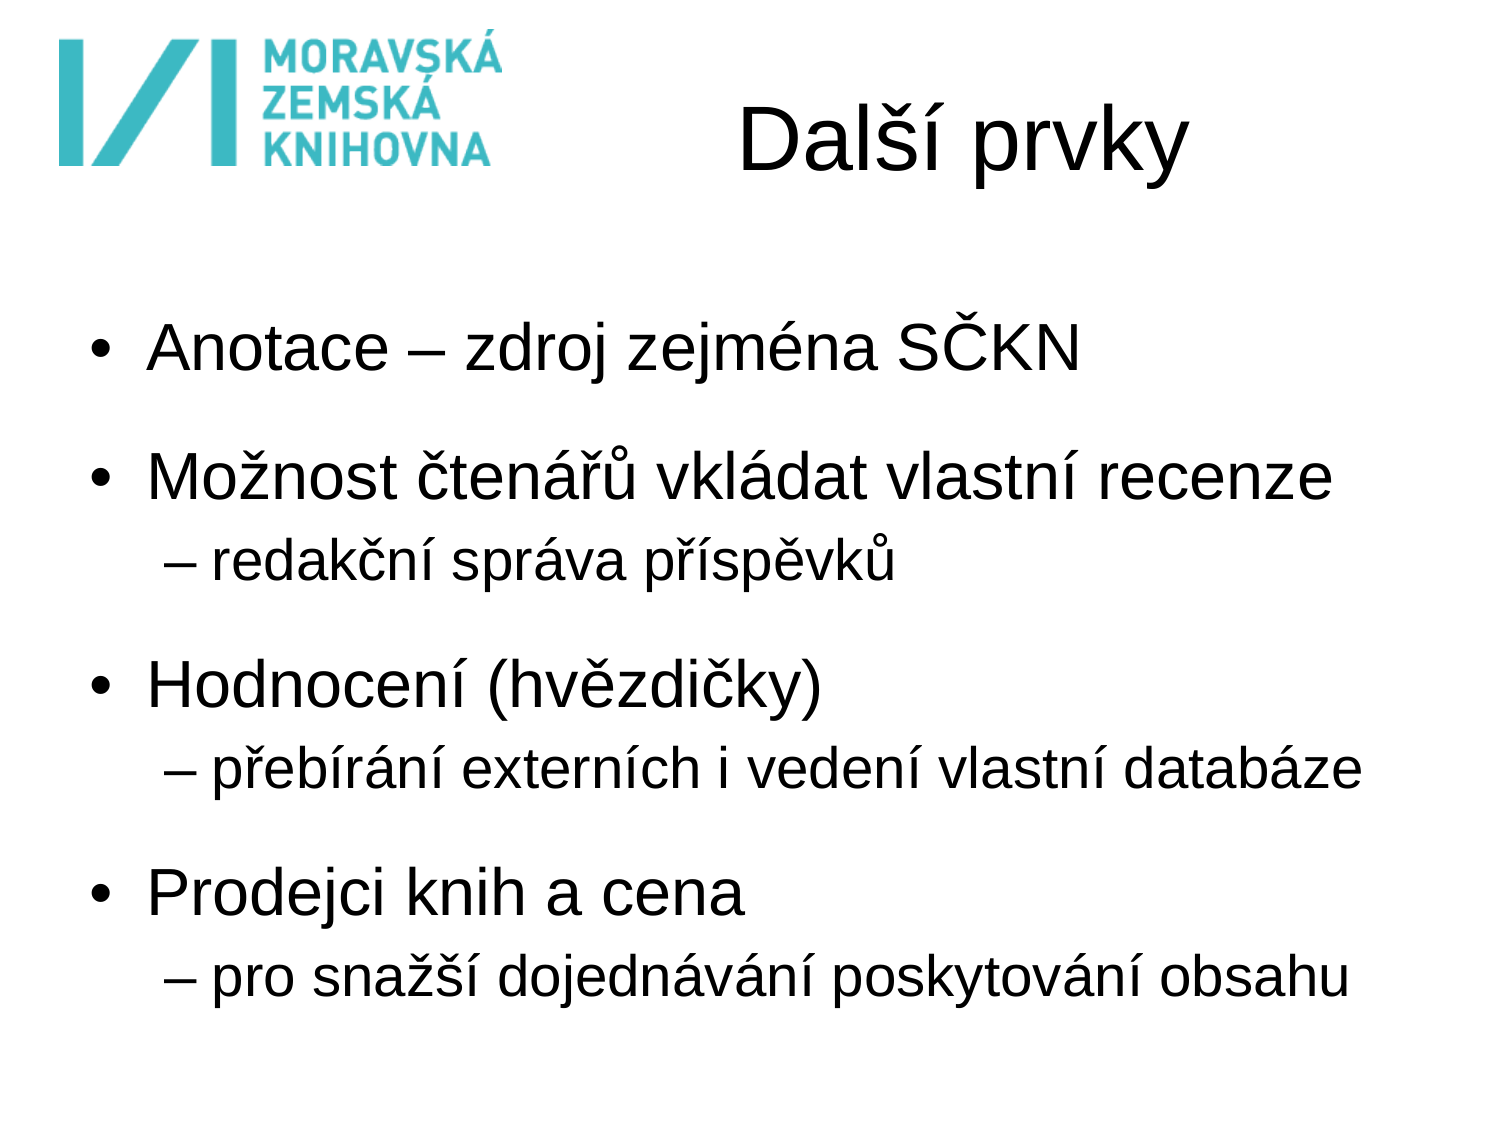

# Další prvky
Anotace – zdroj zejména SČKN
Možnost čtenářů vkládat vlastní recenze
redakční správa příspěvků
Hodnocení (hvězdičky)
přebírání externích i vedení vlastní databáze
Prodejci knih a cena
pro snažší dojednávání poskytování obsahu